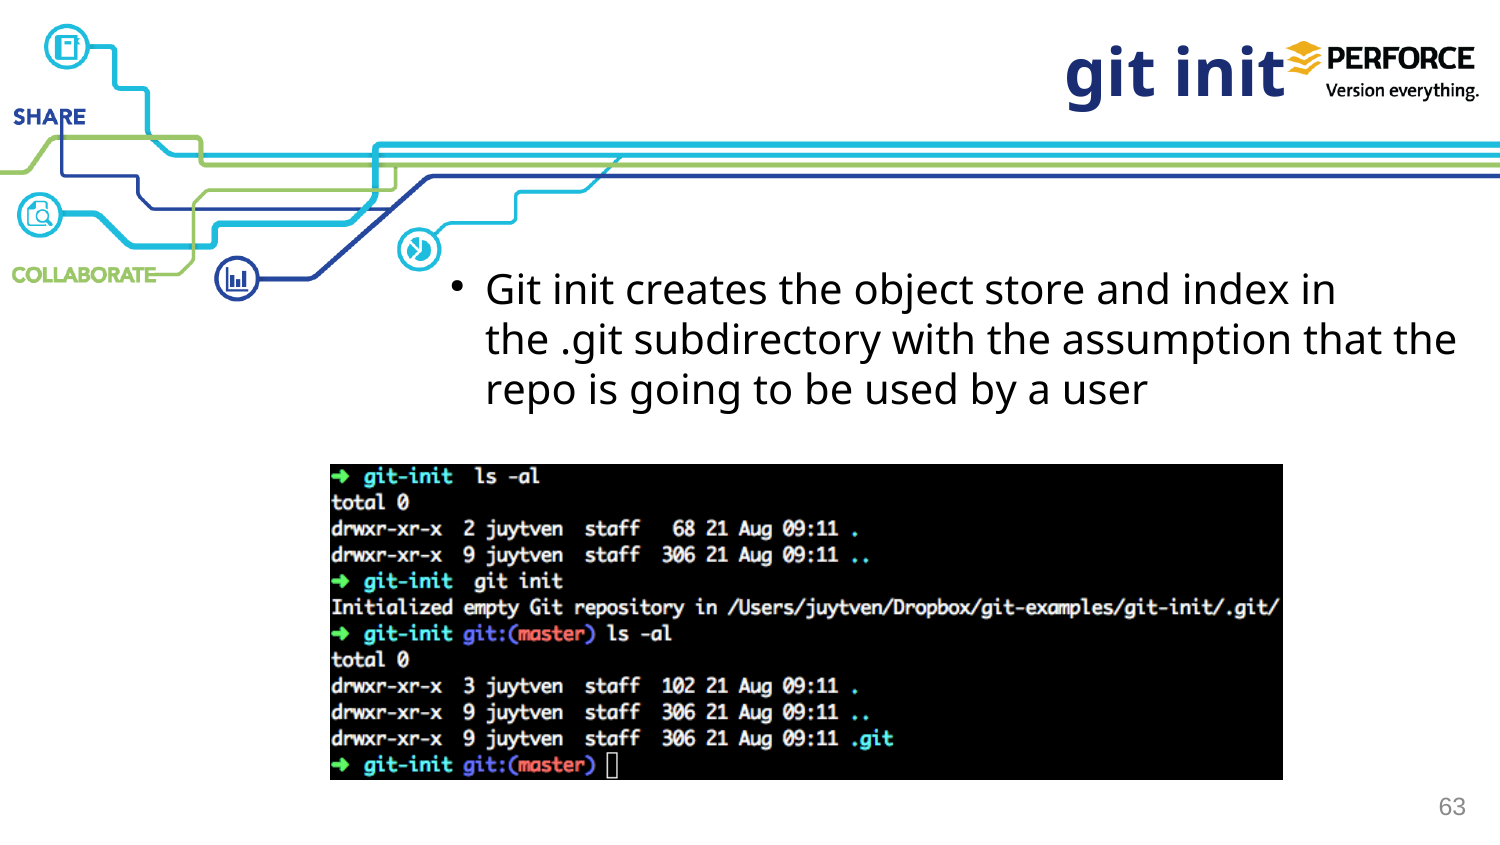

# git init
Git init creates the object store and index in the .git subdirectory with the assumption that the repo is going to be used by a user